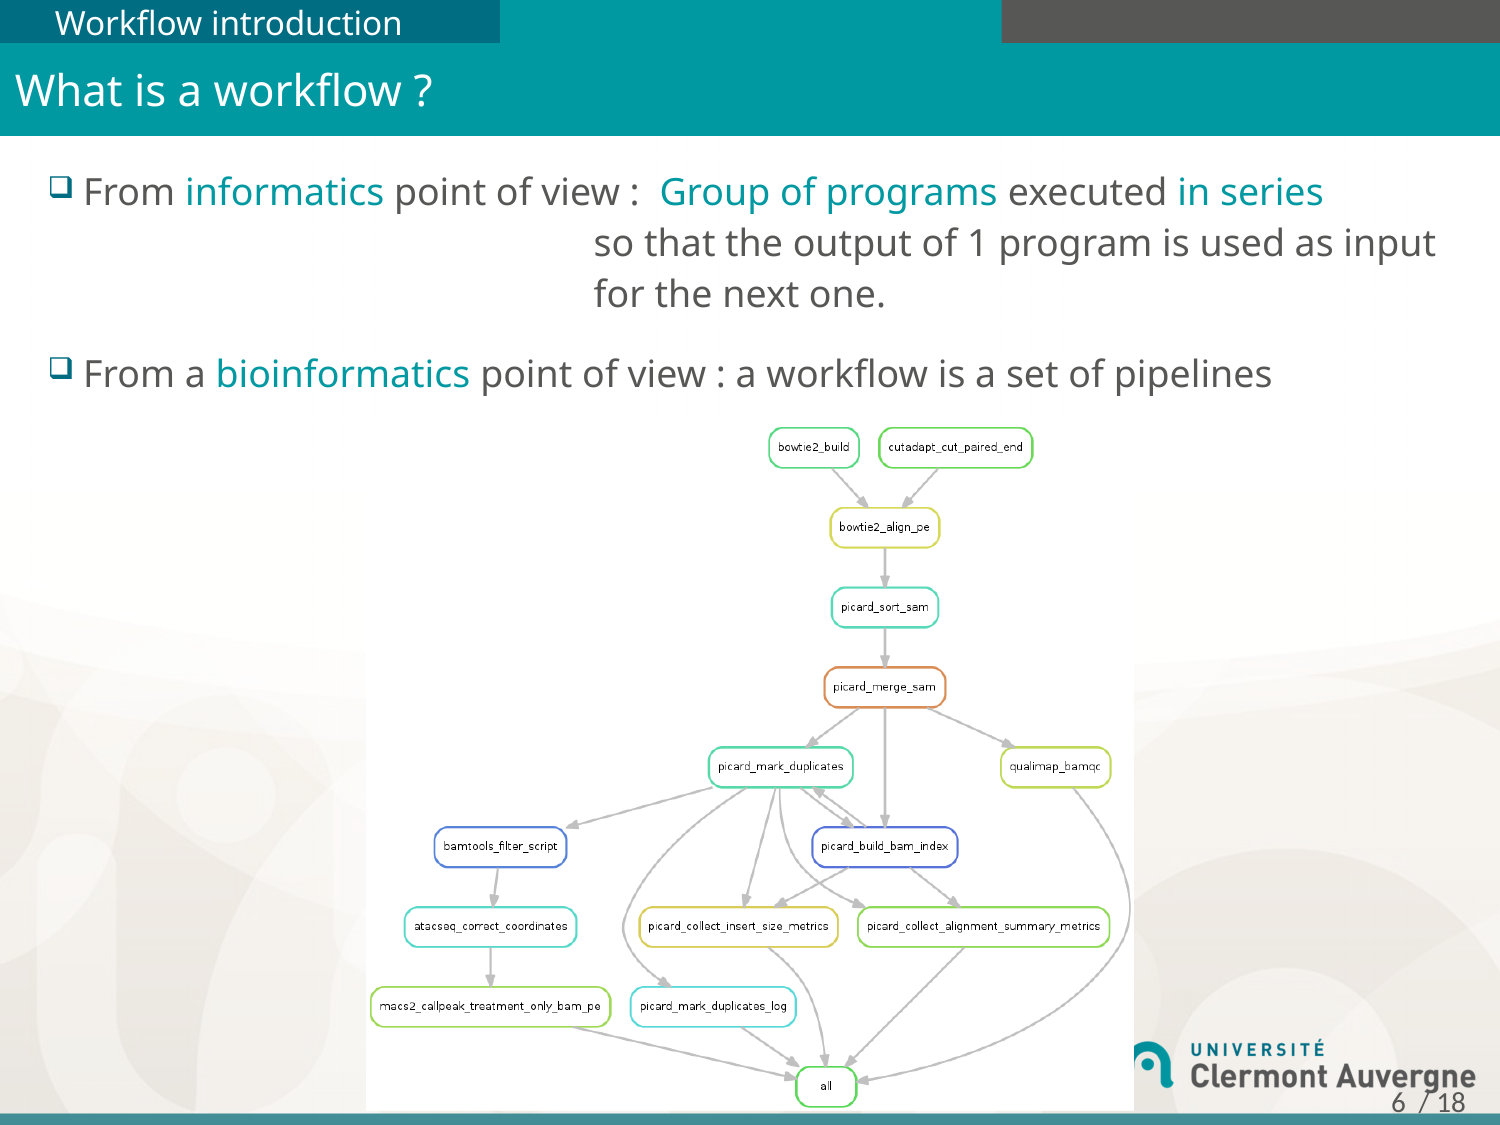

Workflow introduction
What is a workflow ?
From informatics point of view : Group of programs executed in series
							 so that the output of 1 program is used as input
							 for the next one.
From a bioinformatics point of view : a workflow is a set of pipelines
6